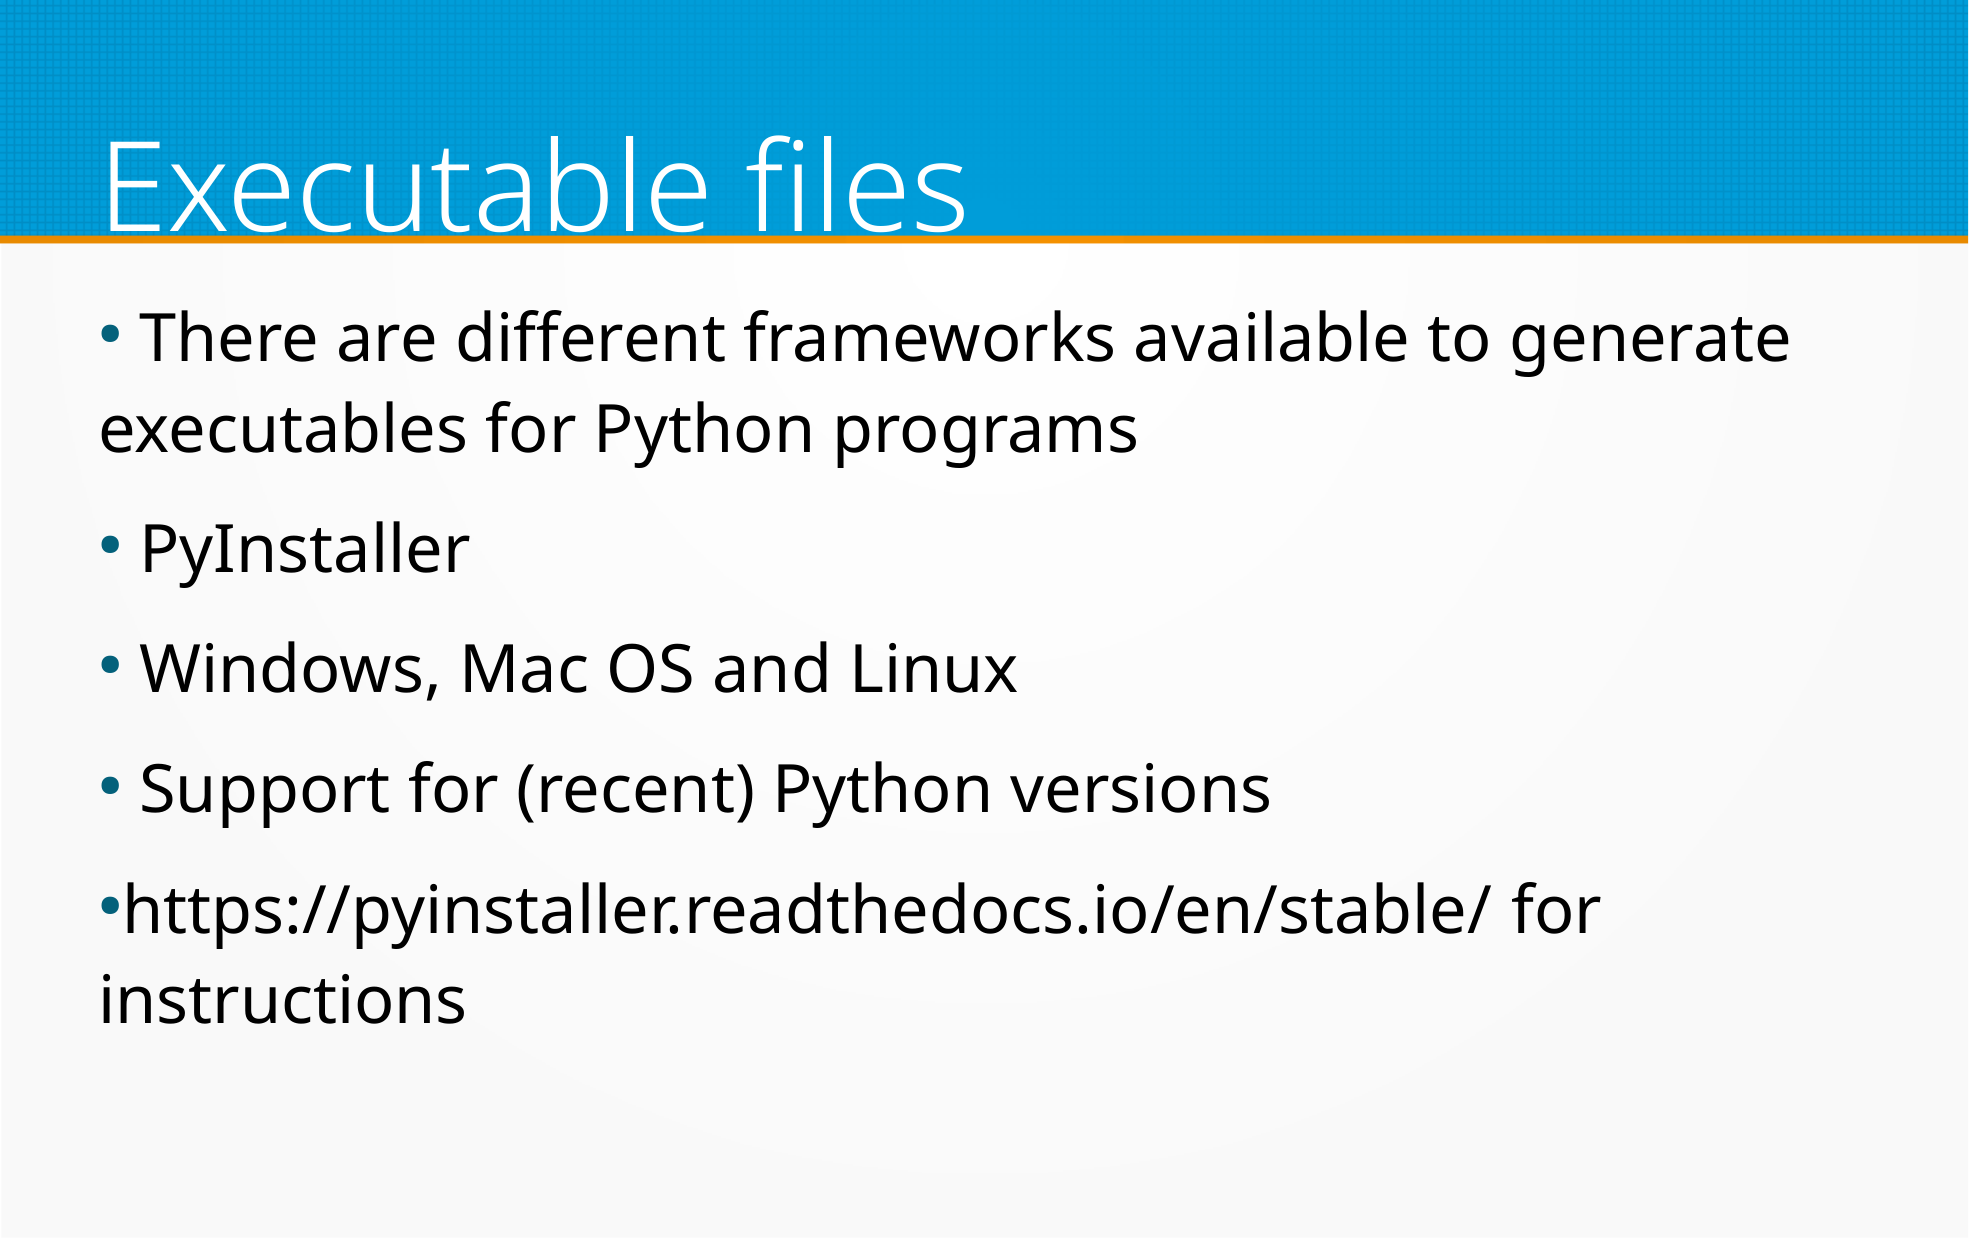

# Executable files
 There are different frameworks available to generate executables for Python programs
 PyInstaller
 Windows, Mac OS and Linux
 Support for (recent) Python versions
https://pyinstaller.readthedocs.io/en/stable/ for instructions